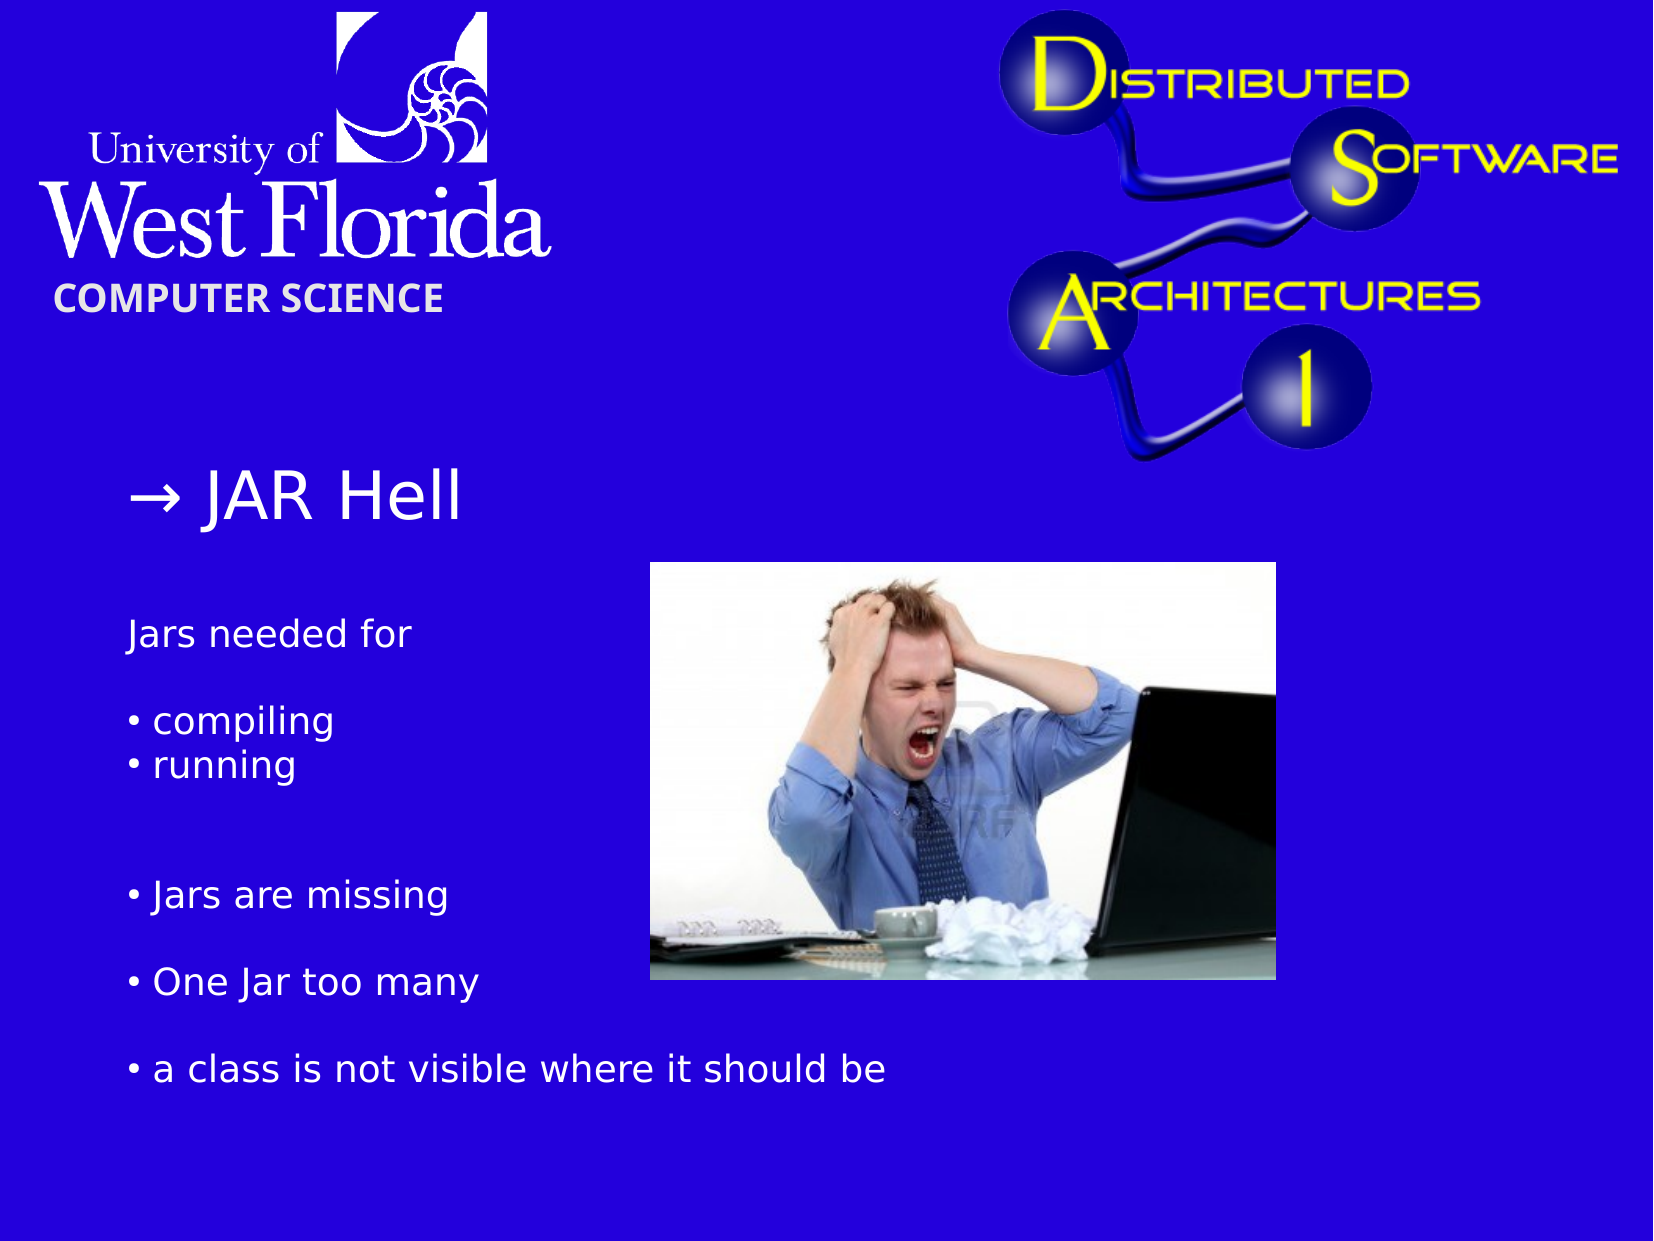

COMPUTER SCIENCE
→ JAR Hell
Jars needed for
 compiling
 running
 Jars are missing
 One Jar too many
 a class is not visible where it should be